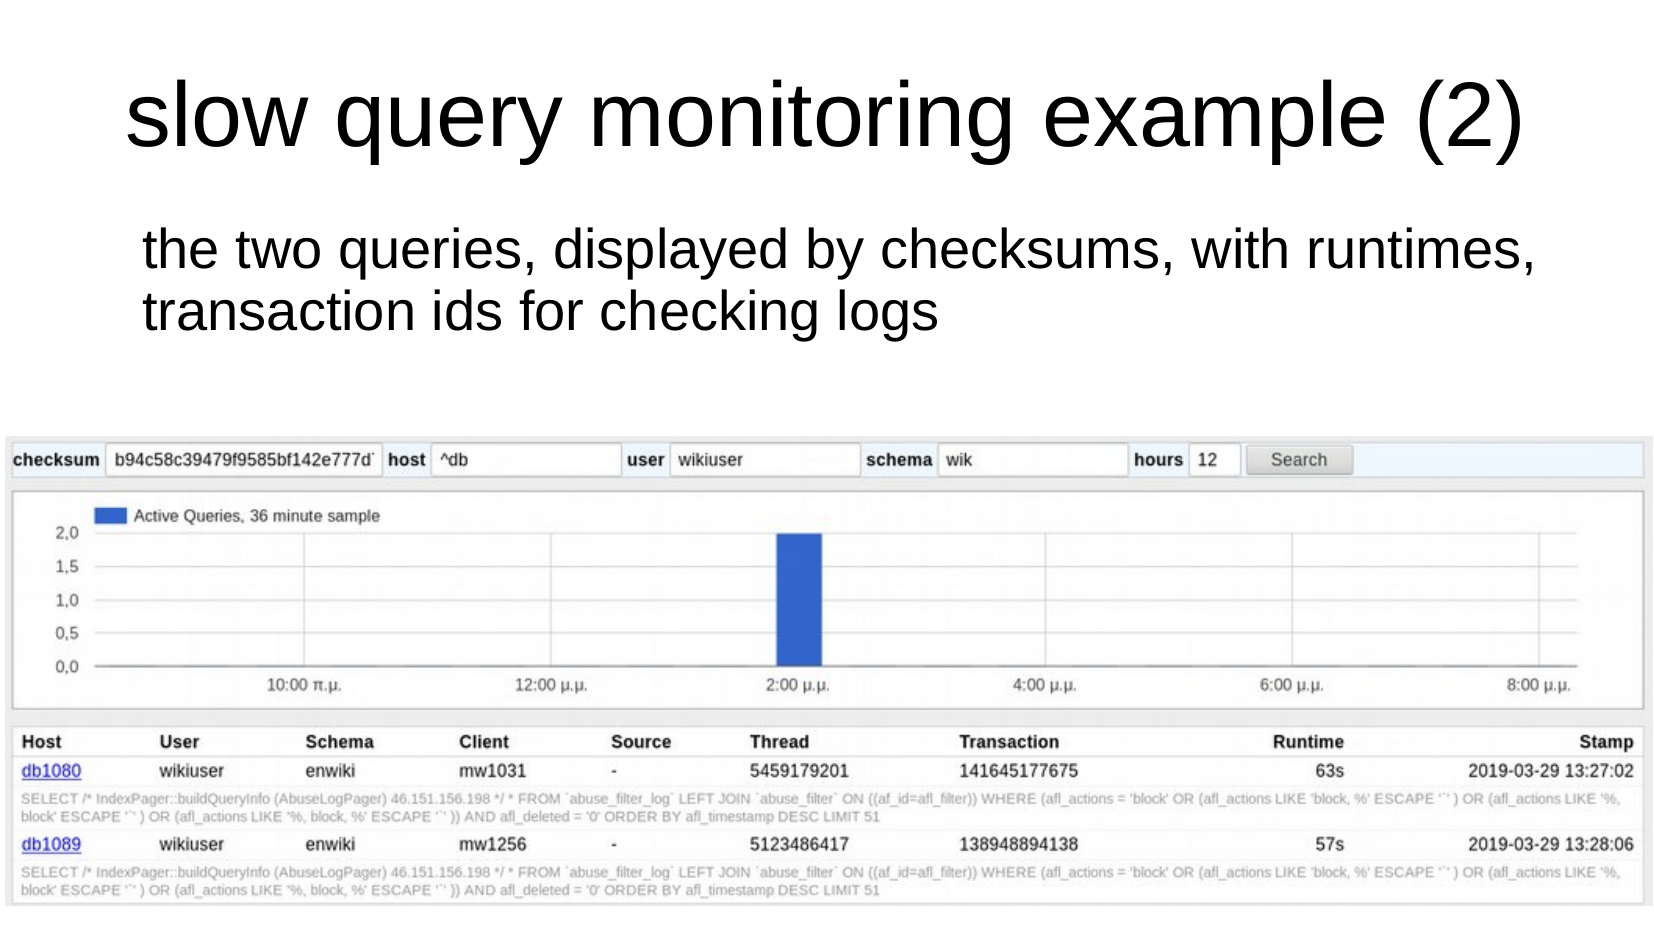

# slow query monitoring example (2)
the two queries, displayed by checksums, with runtimes, transaction ids for checking logs